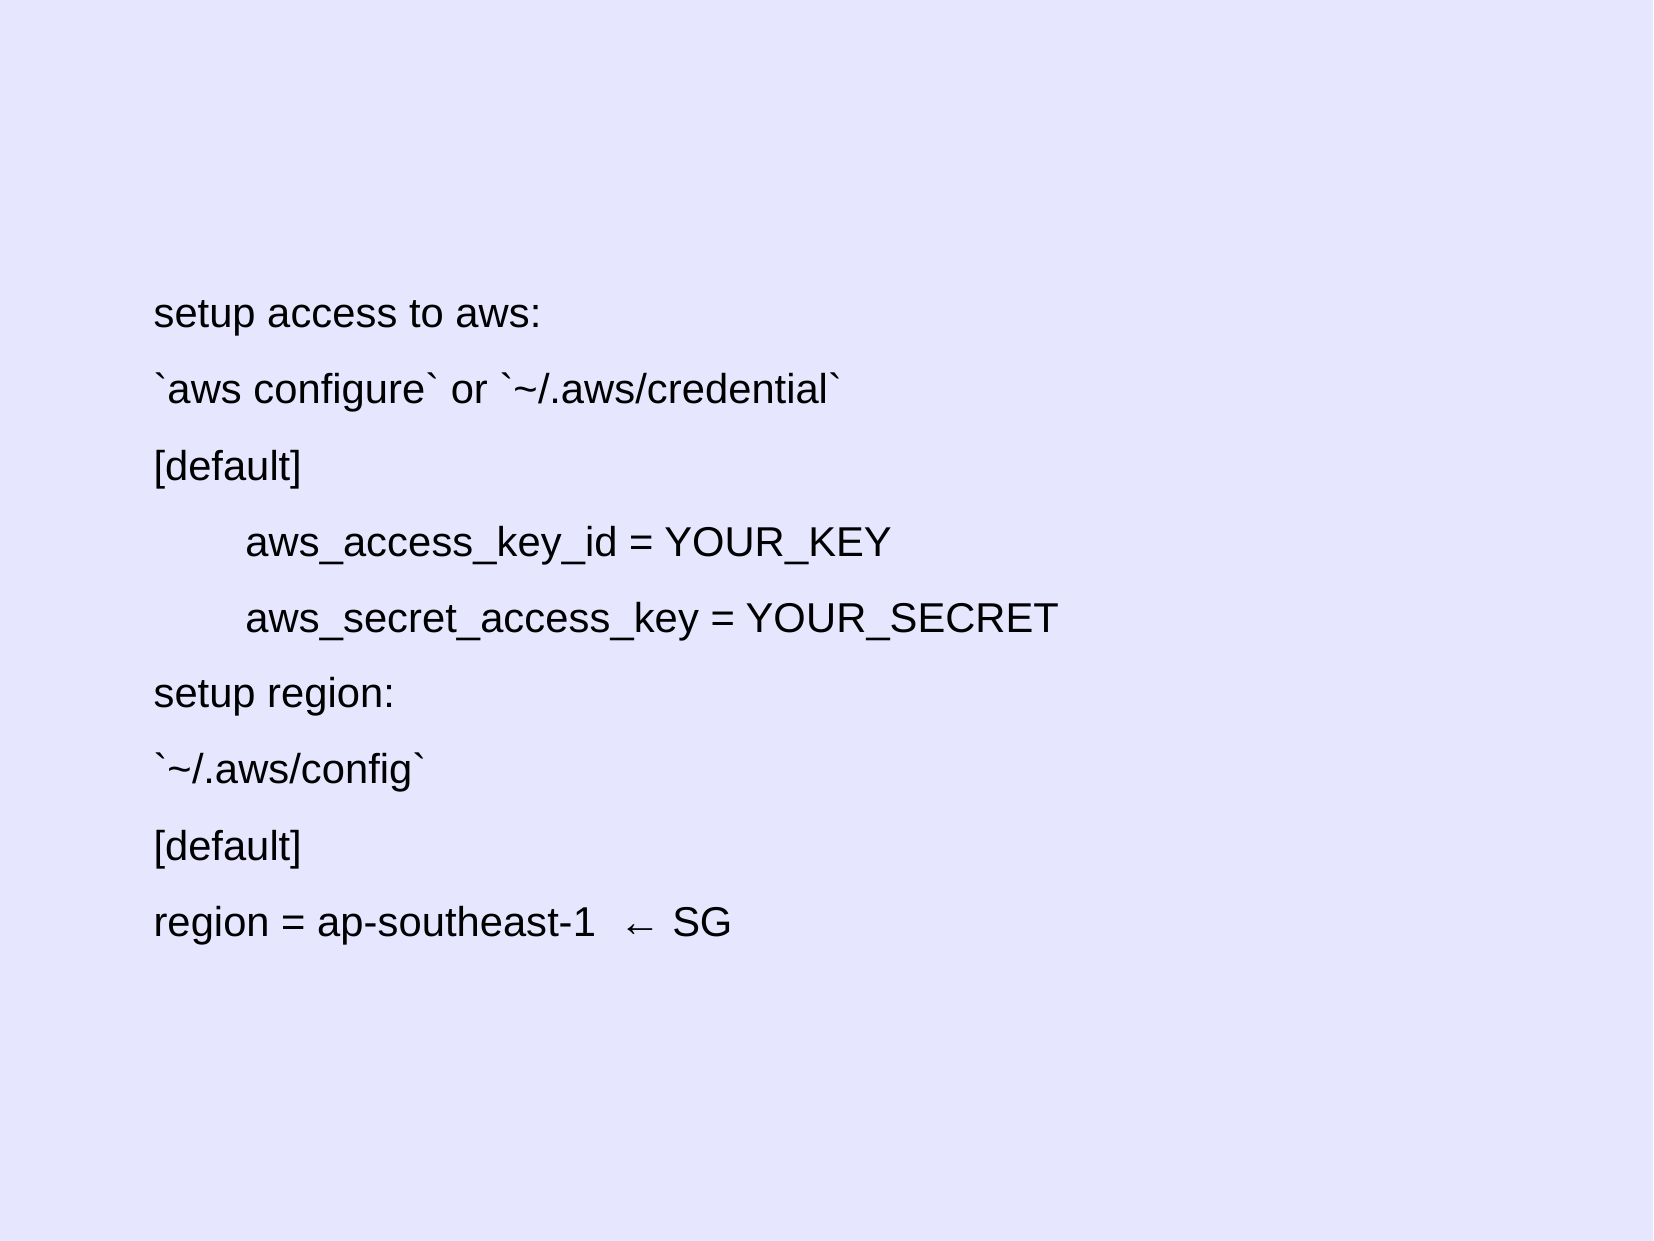

#
setup access to aws:
`aws configure` or `~/.aws/credential`
[default]
 aws_access_key_id = YOUR_KEY
 aws_secret_access_key = YOUR_SECRET
setup region:
`~/.aws/config`
[default]
region = ap-southeast-1 ← SG